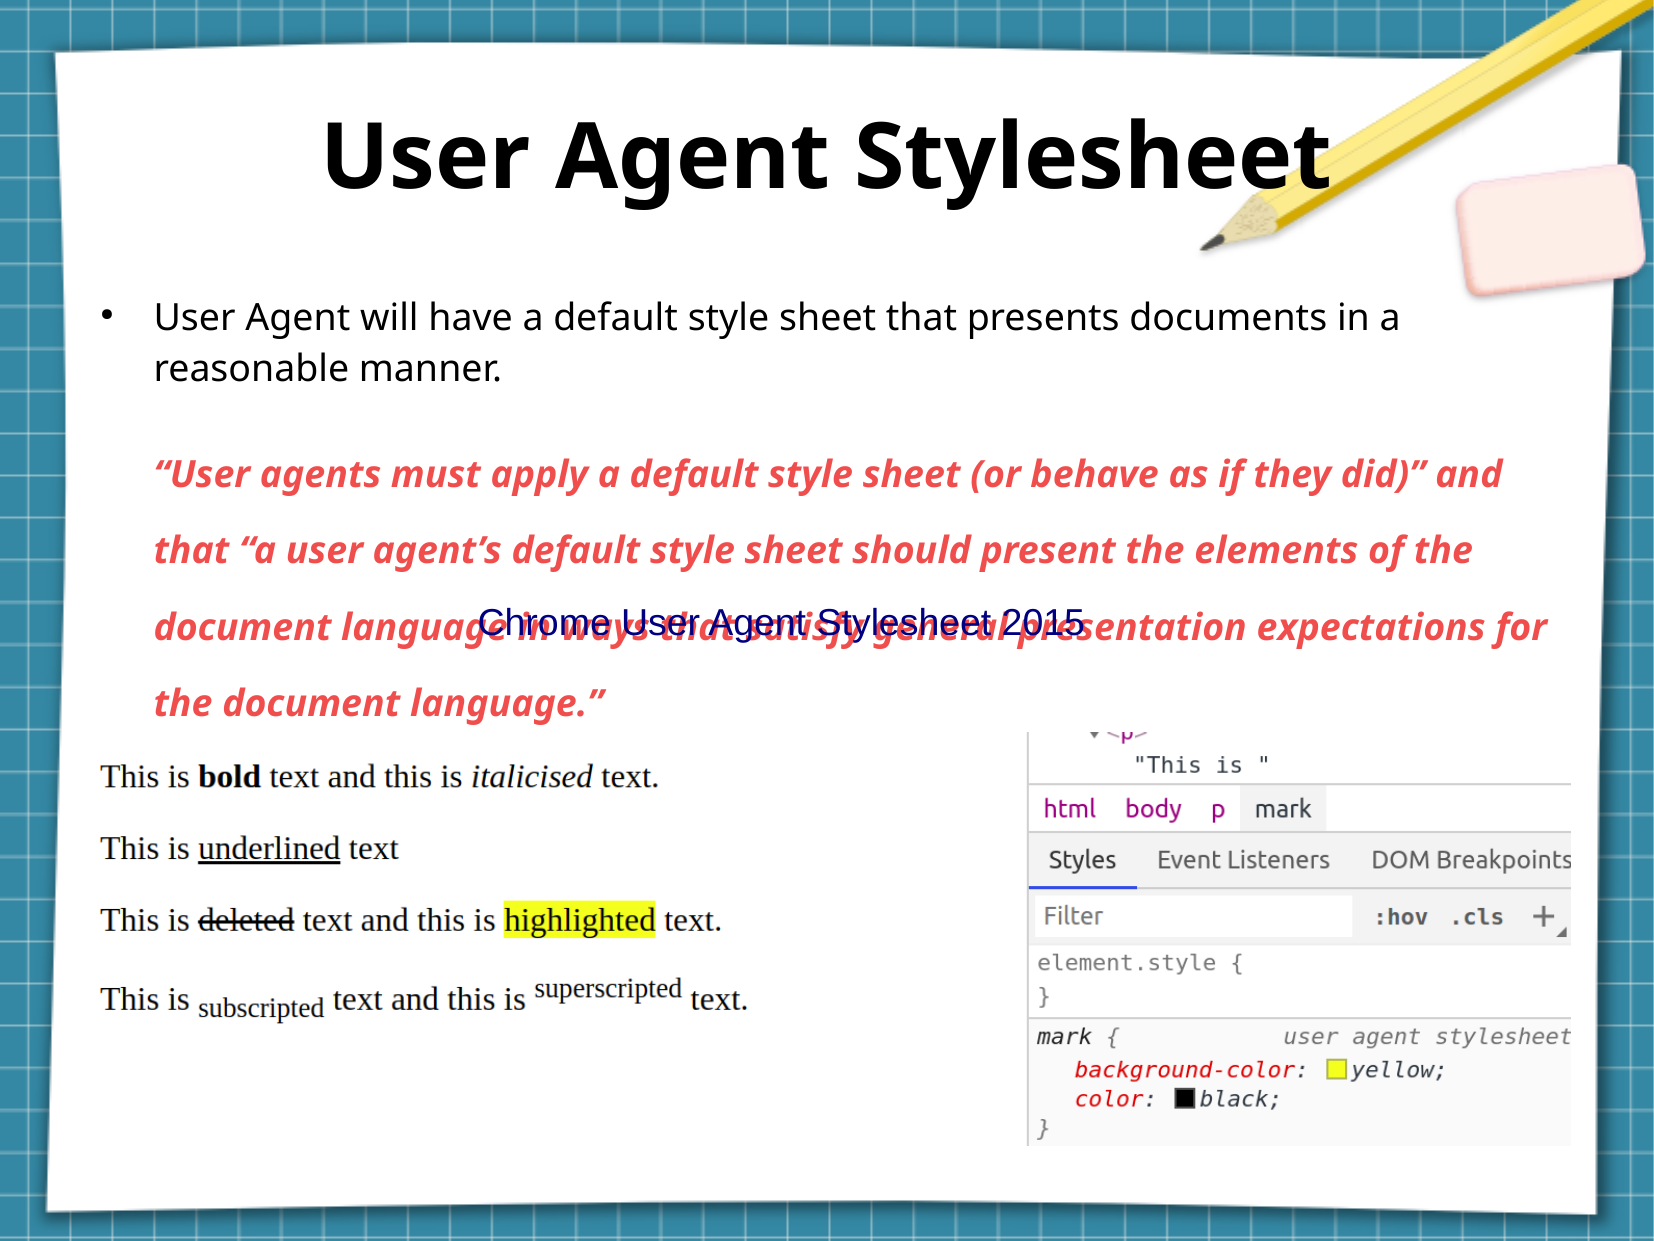

# User Agent Stylesheet
User Agent will have a default style sheet that presents documents in a reasonable manner.
“User agents must apply a default style sheet (or behave as if they did)” and that “a user agent’s default style sheet should present the elements of the document language in ways that satisfy general presentation expectations for the document language.”
Chrome User Agent Stylesheet 2015